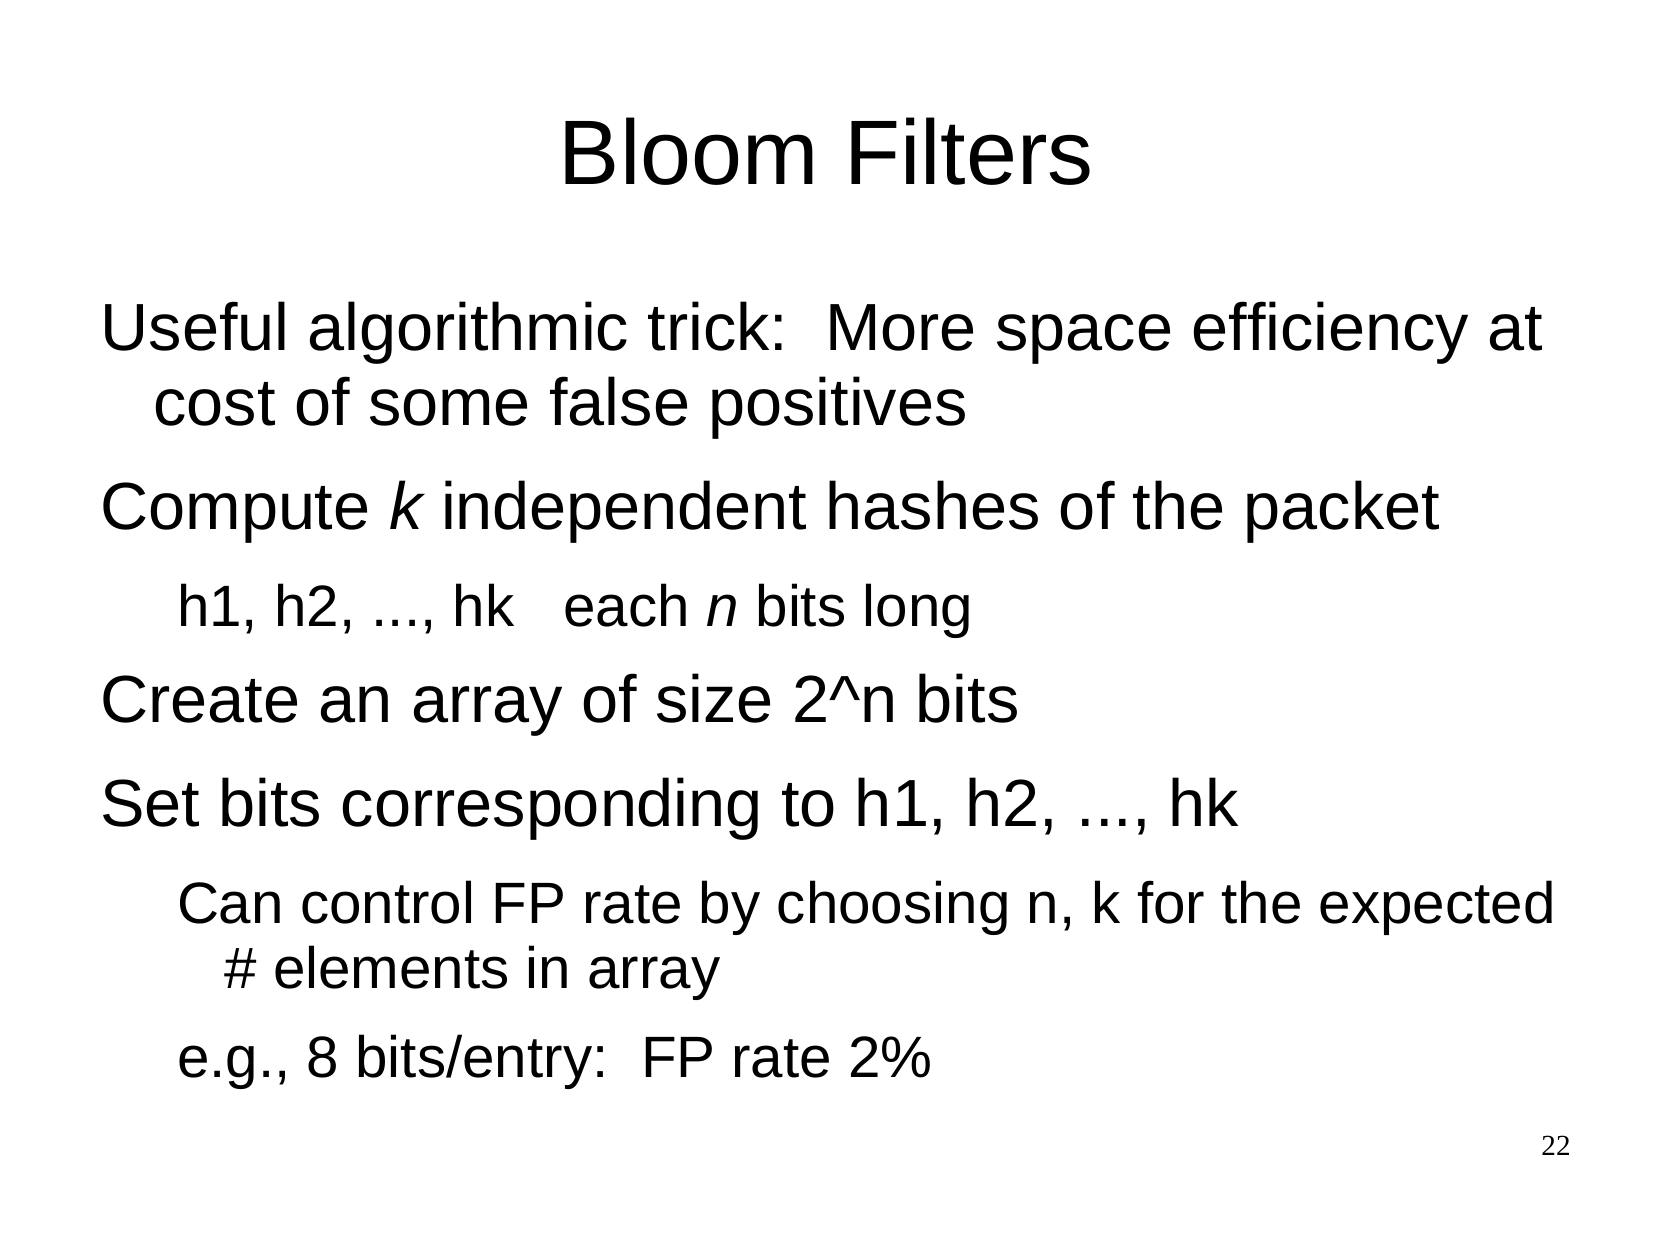

# Bloom Filters
Useful algorithmic trick: More space efficiency at cost of some false positives
Compute k independent hashes of the packet
h1, h2, ..., hk each n bits long
Create an array of size 2^n bits
Set bits corresponding to h1, h2, ..., hk
Can control FP rate by choosing n, k for the expected # elements in array
e.g., 8 bits/entry: FP rate 2%
22